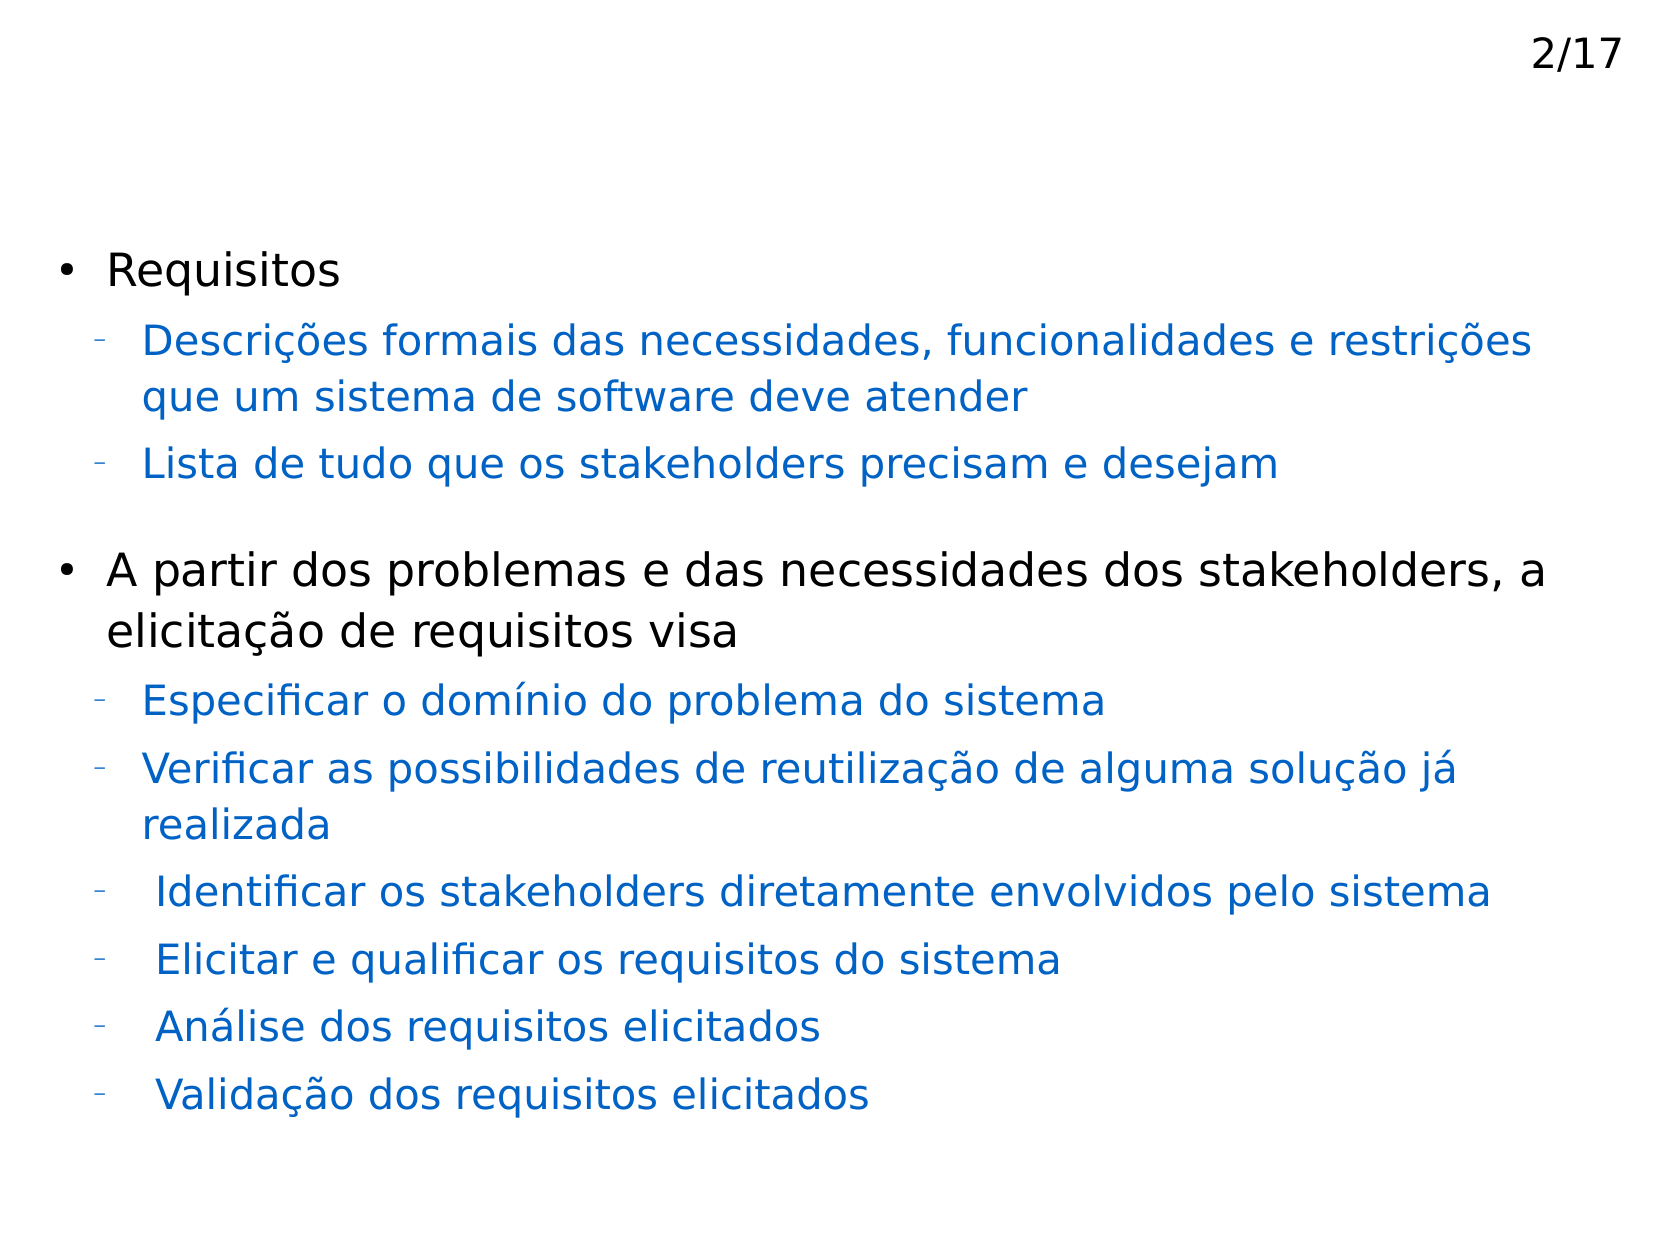

#
2
Requisitos
Descrições formais das necessidades, funcionalidades e restrições que um sistema de software deve atender
Lista de tudo que os stakeholders precisam e desejam
A partir dos problemas e das necessidades dos stakeholders, a elicitação de requisitos visa
Especificar o domínio do problema do sistema
Verificar as possibilidades de reutilização de alguma solução já realizada
 Identificar os stakeholders diretamente envolvidos pelo sistema
 Elicitar e qualificar os requisitos do sistema
 Análise dos requisitos elicitados
 Validação dos requisitos elicitados